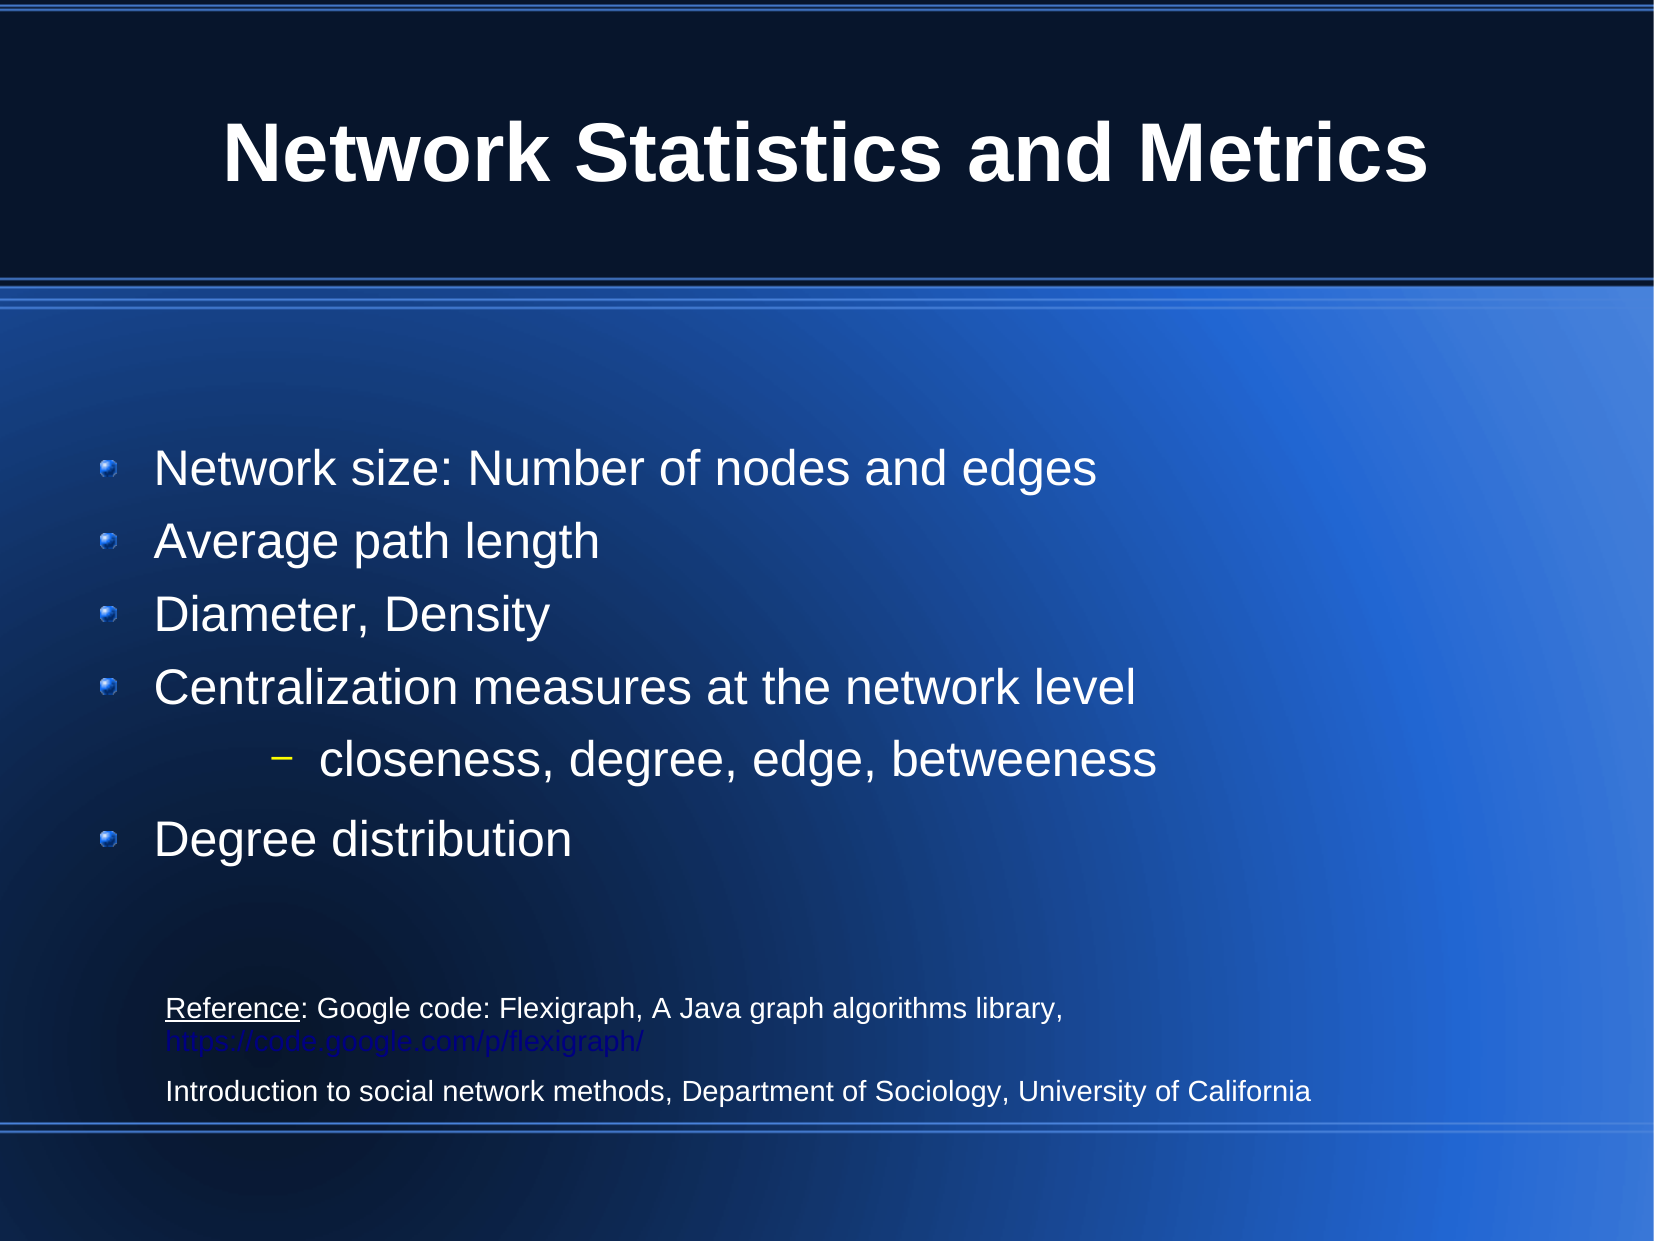

# Network Statistics and Metrics
Network size: Number of nodes and edges
Average path length
Diameter, Density
Centralization measures at the network level
closeness, degree, edge, betweeness
Degree distribution
Reference: Google code: Flexigraph, A Java graph algorithms library, https://code.google.com/p/flexigraph/
Introduction to social network methods, Department of Sociology, University of California